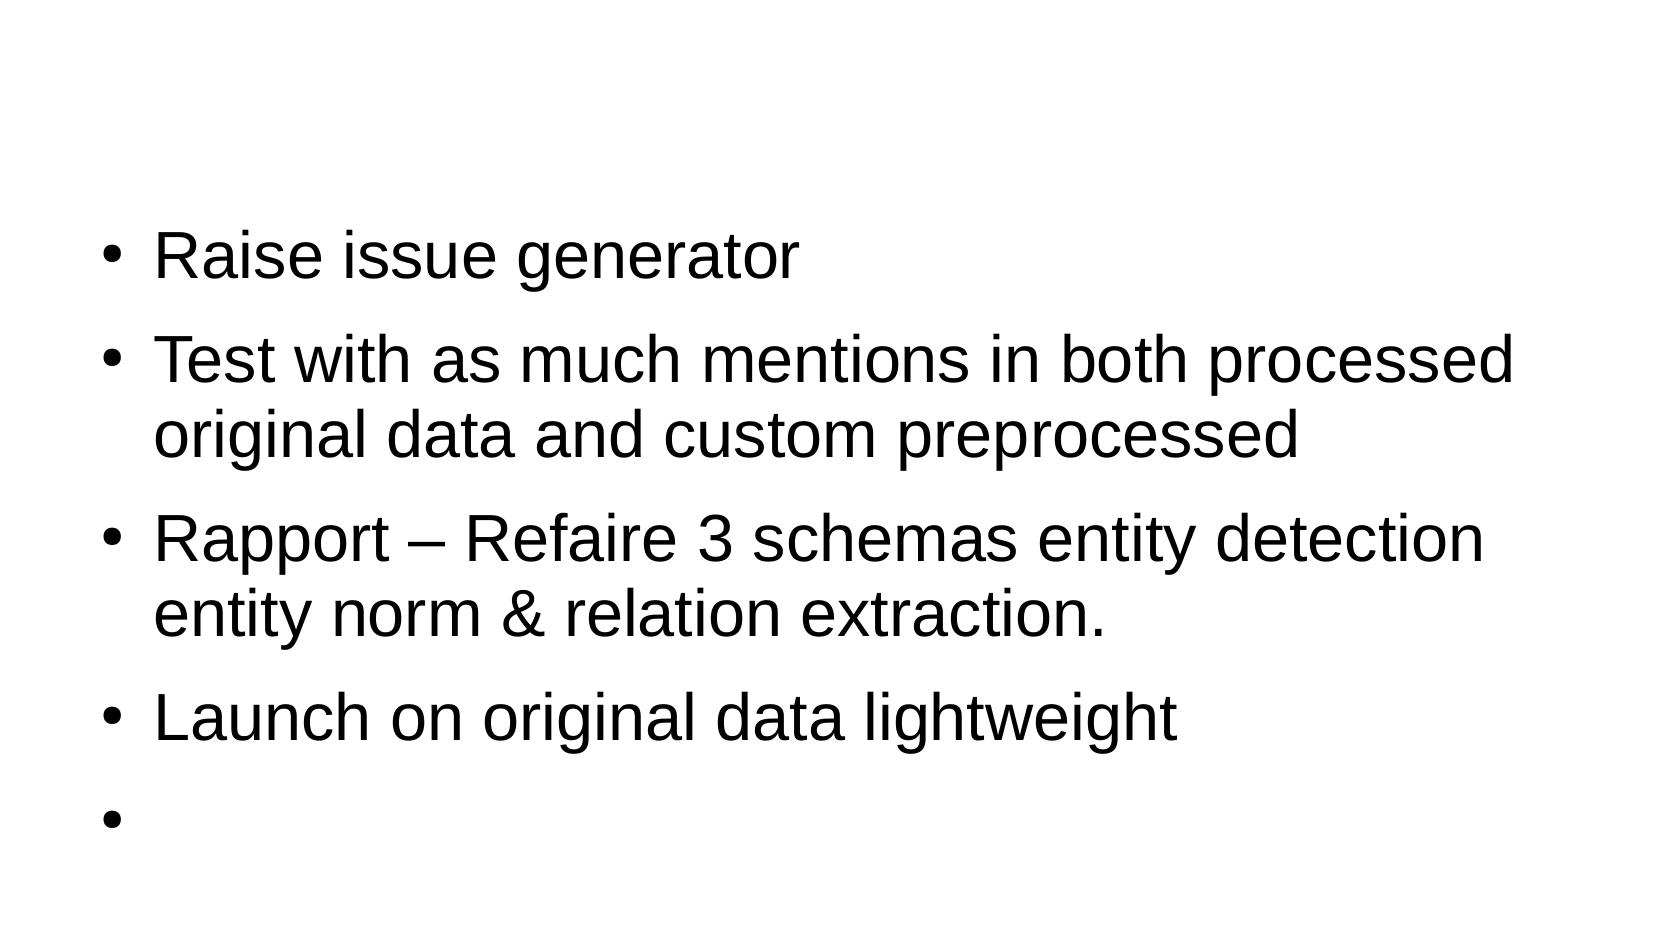

#
Raise issue generator
Test with as much mentions in both processed original data and custom preprocessed
Rapport – Refaire 3 schemas entity detection entity norm & relation extraction.
Launch on original data lightweight